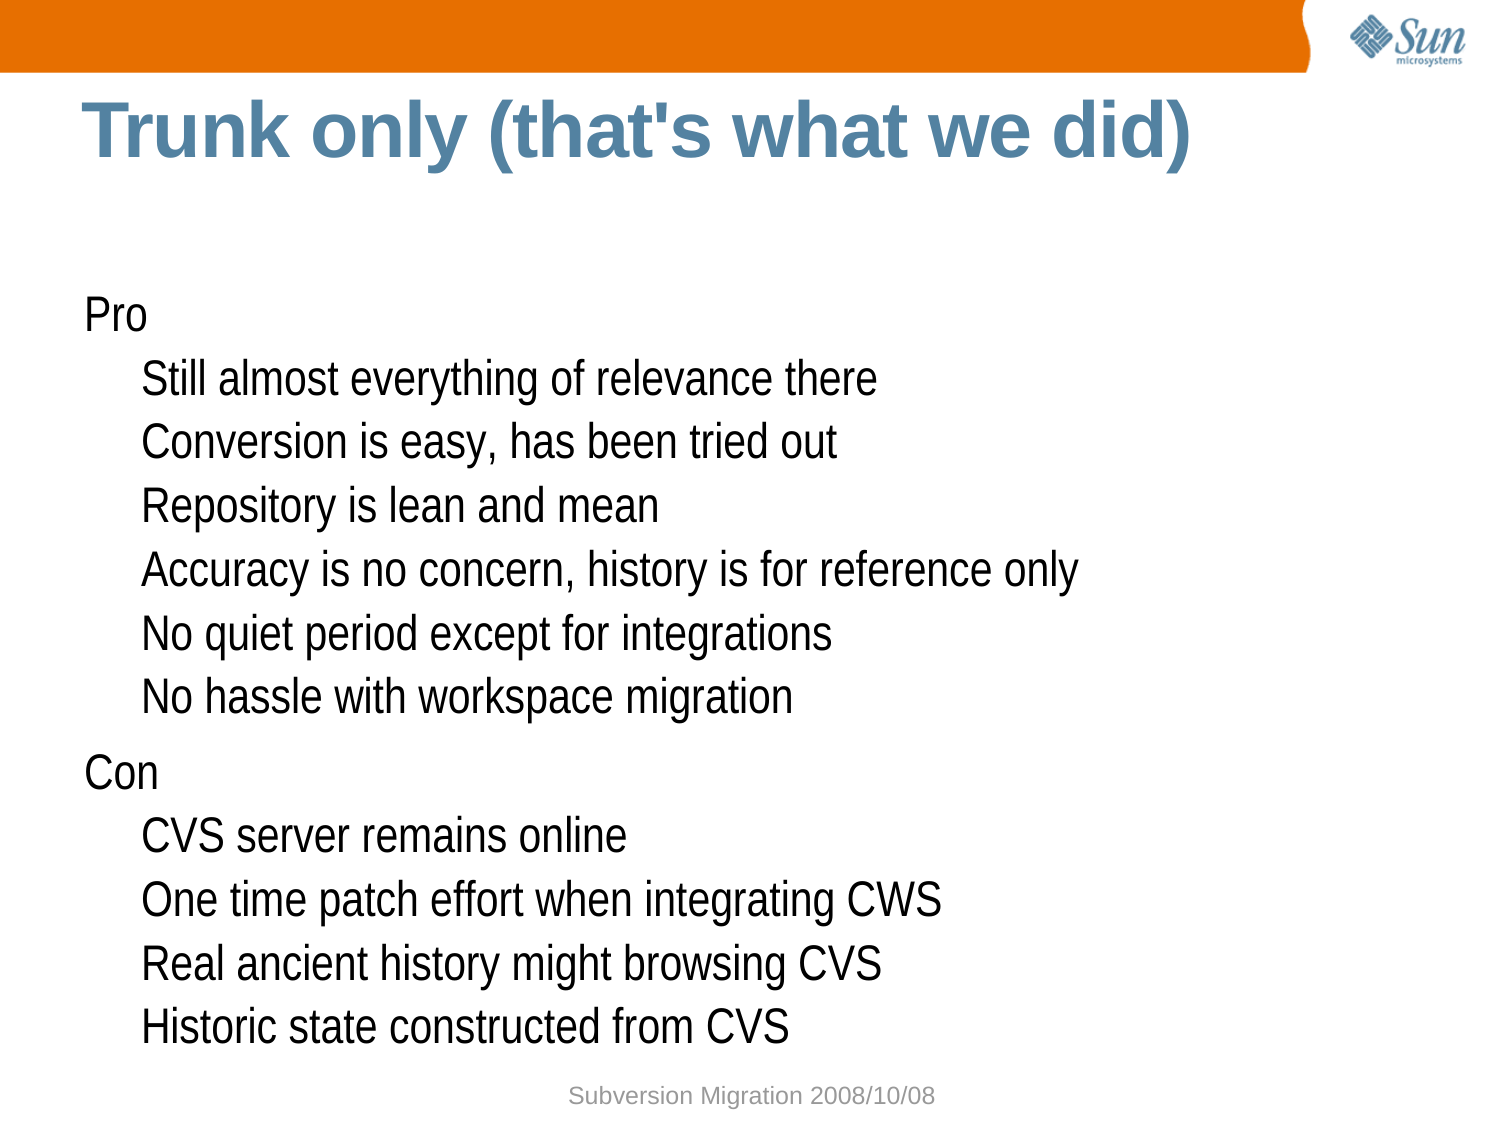

# Trunk only (that's what we did)
Pro
Still almost everything of relevance there
Conversion is easy, has been tried out
Repository is lean and mean
Accuracy is no concern, history is for reference only
No quiet period except for integrations
No hassle with workspace migration
Con
CVS server remains online
One time patch effort when integrating CWS
Real ancient history might browsing CVS
Historic state constructed from CVS